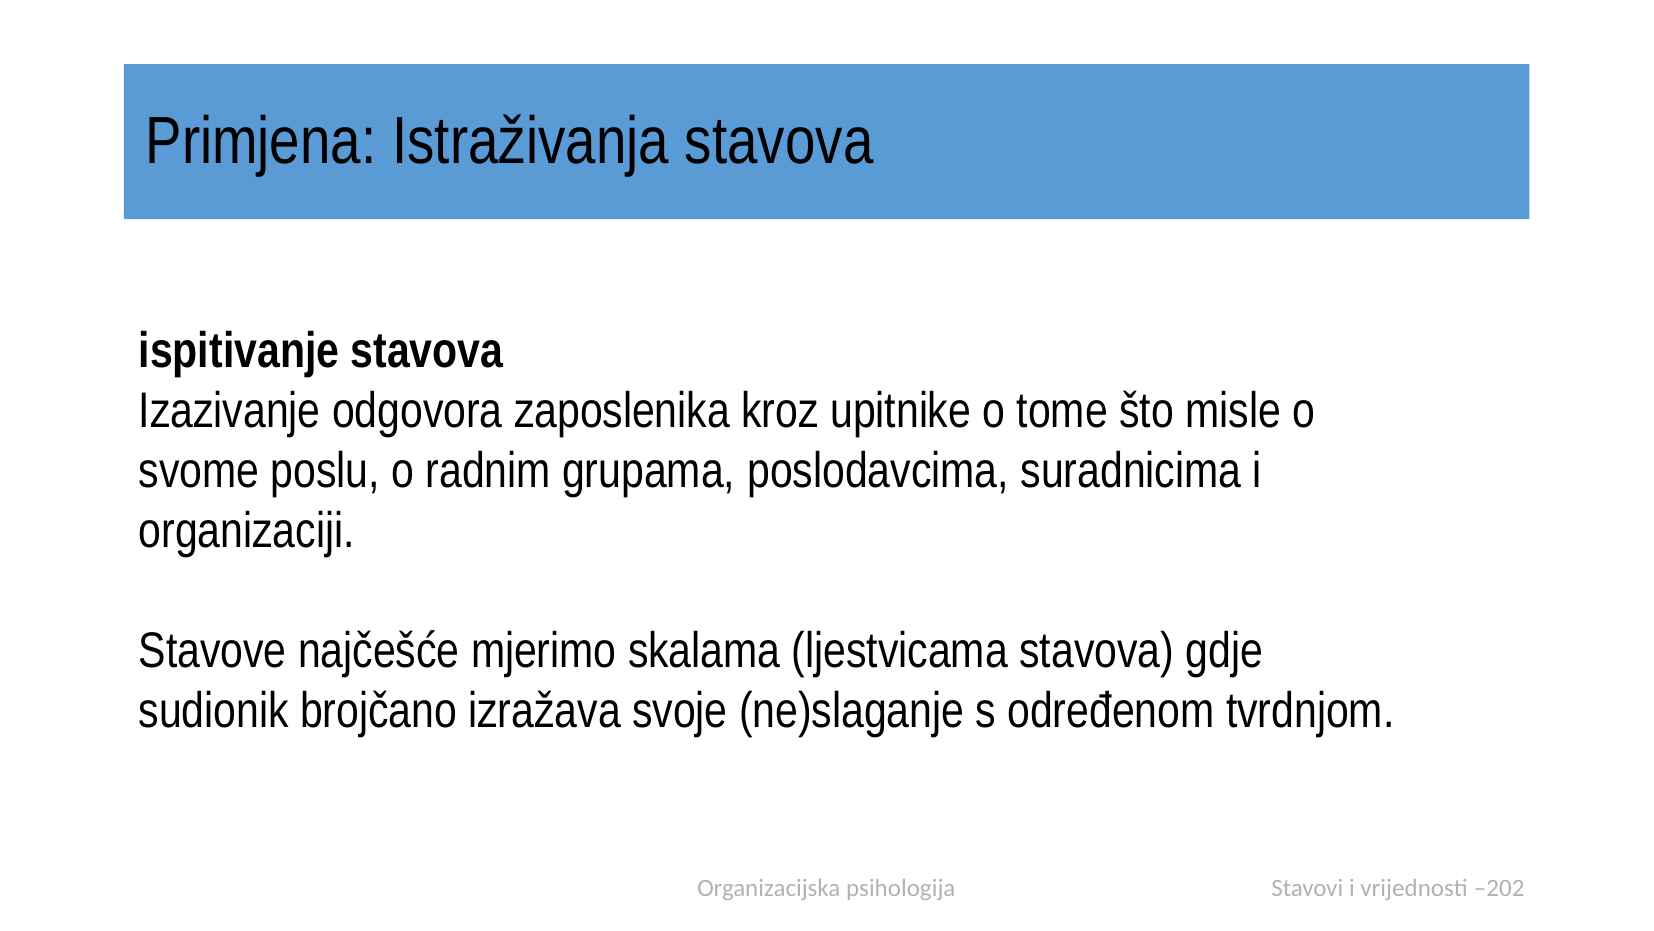

# Primjena: Istraživanja stavova
ispitivanje stavova
Izazivanje odgovora zaposlenika kroz upitnike o tome što misle o svome poslu, o radnim grupama, poslodavcima, suradnicima i organizaciji.
Stavove najčešće mjerimo skalama (ljestvicama stavova) gdje sudionik brojčano izražava svoje (ne)slaganje s određenom tvrdnjom.
Organizacijska psihologija
Stavovi i vrijednosti –